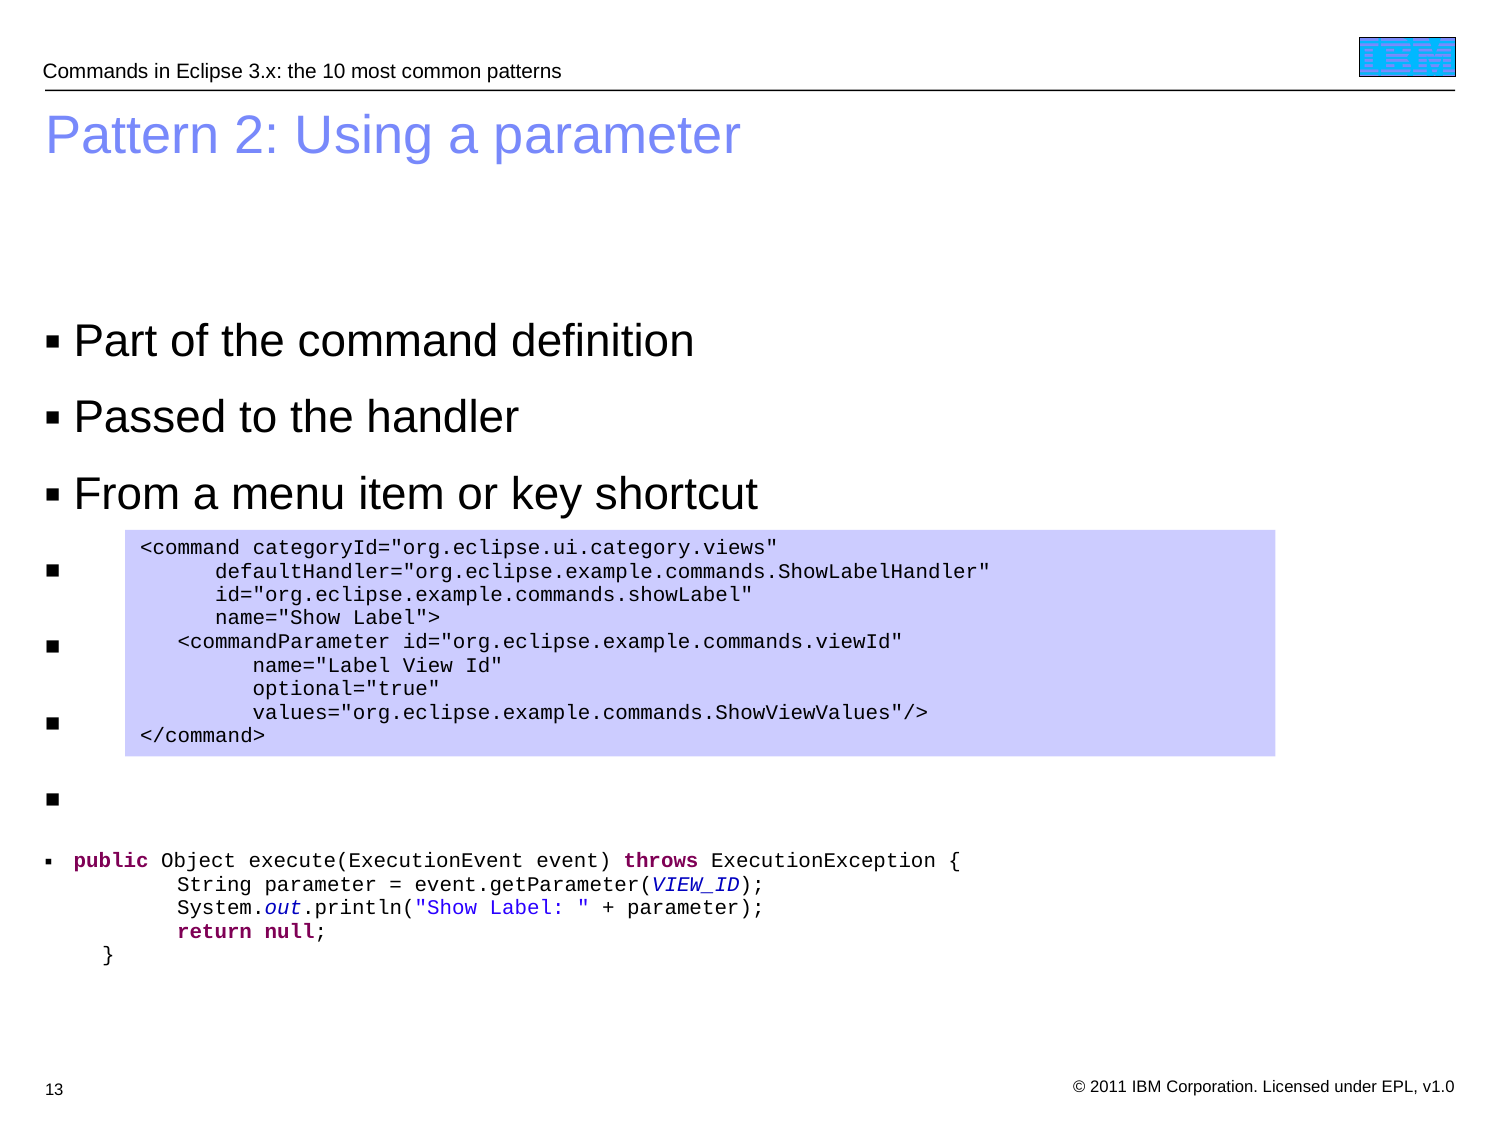

Commands in Eclipse 3.x: the 10 most common patterns
# Pattern 2: Using a parameter
Part of the command definition
Passed to the handler
From a menu item or key shortcut
public Object execute(ExecutionEvent event) throws ExecutionException {
	String parameter = event.getParameter(VIEW_ID);
	System.out.println("Show Label: " + parameter);
	return null;
}
<command categoryId="org.eclipse.ui.category.views"
 defaultHandler="org.eclipse.example.commands.ShowLabelHandler"
 id="org.eclipse.example.commands.showLabel"
 name="Show Label">
 <commandParameter id="org.eclipse.example.commands.viewId"
 name="Label View Id"
 optional="true"
 values="org.eclipse.example.commands.ShowViewValues"/>
</command>
13